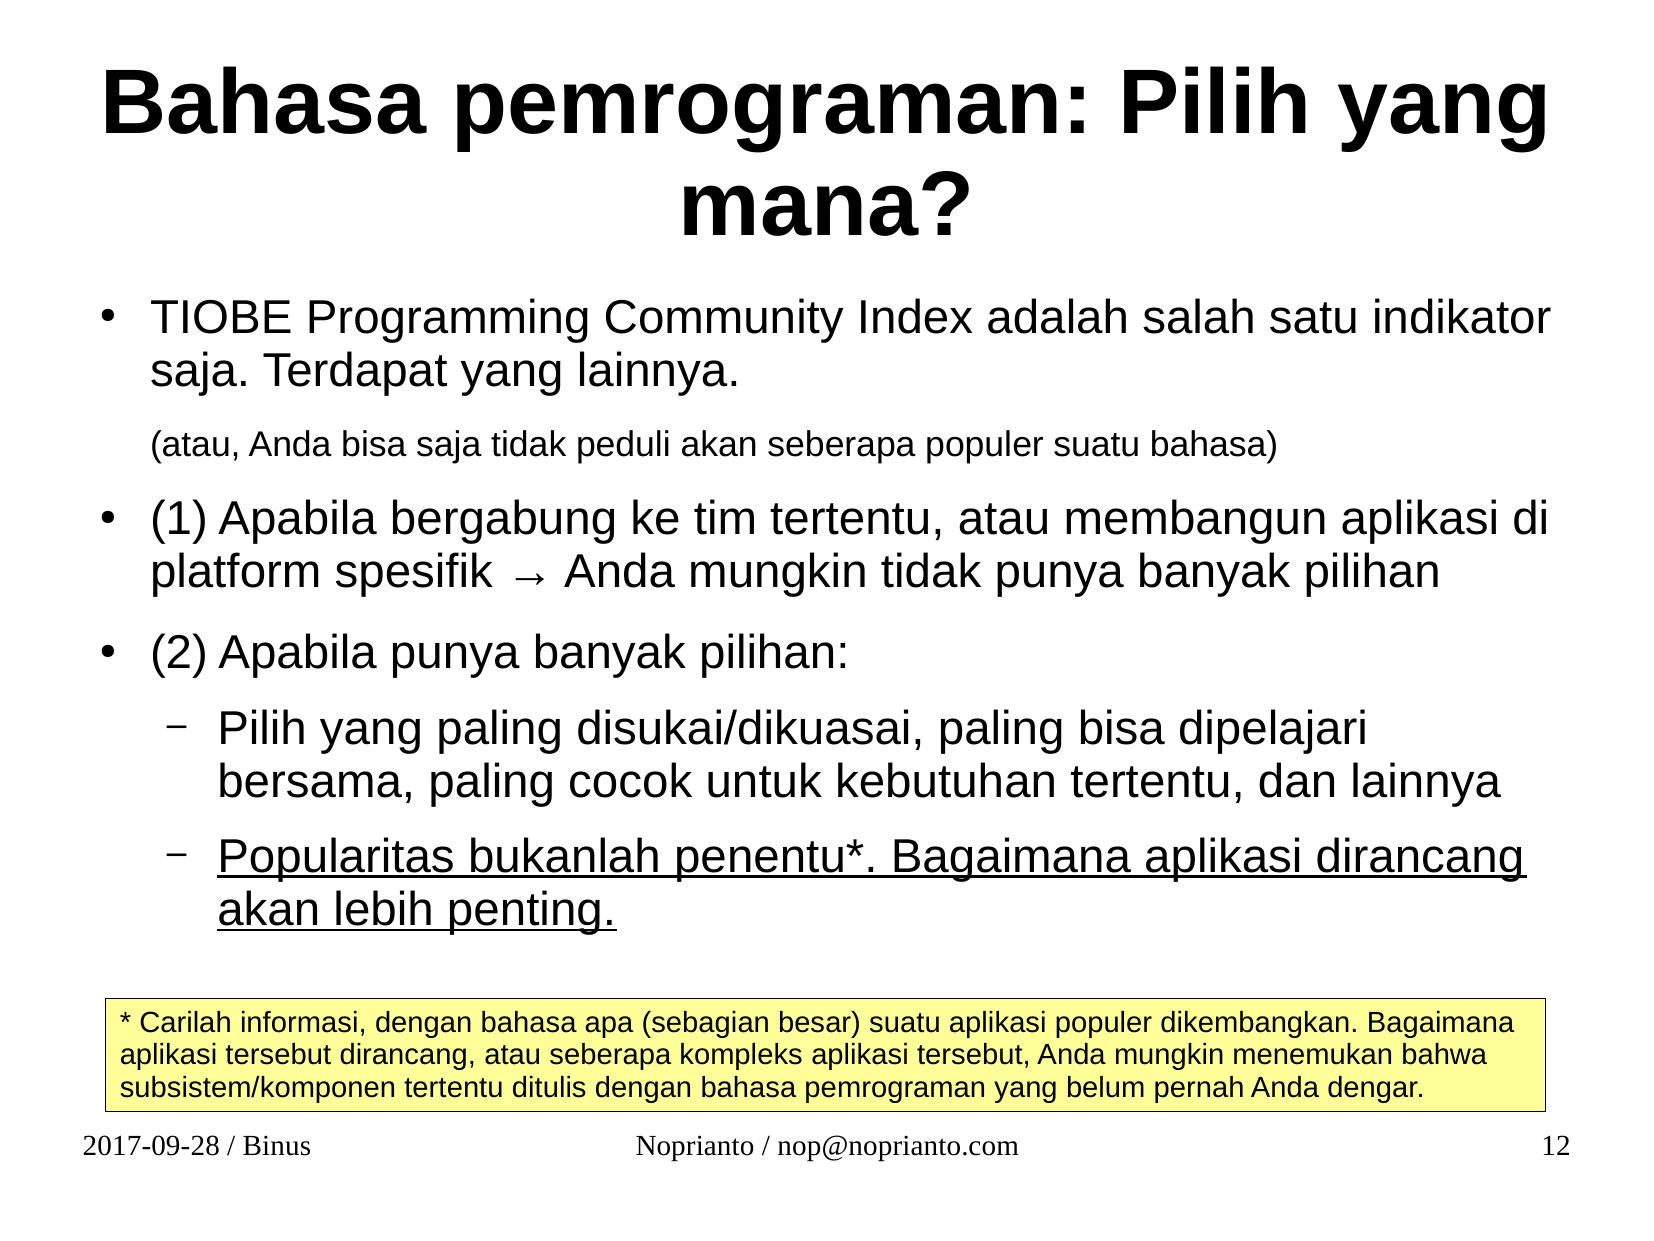

# Bahasa pemrograman: Pilih yang mana?
TIOBE Programming Community Index adalah salah satu indikator saja. Terdapat yang lainnya.
(atau, Anda bisa saja tidak peduli akan seberapa populer suatu bahasa)
(1) Apabila bergabung ke tim tertentu, atau membangun aplikasi di platform spesifik → Anda mungkin tidak punya banyak pilihan
(2) Apabila punya banyak pilihan:
Pilih yang paling disukai/dikuasai, paling bisa dipelajari bersama, paling cocok untuk kebutuhan tertentu, dan lainnya
Popularitas bukanlah penentu*. Bagaimana aplikasi dirancang akan lebih penting.
* Carilah informasi, dengan bahasa apa (sebagian besar) suatu aplikasi populer dikembangkan. Bagaimana aplikasi tersebut dirancang, atau seberapa kompleks aplikasi tersebut, Anda mungkin menemukan bahwa subsistem/komponen tertentu ditulis dengan bahasa pemrograman yang belum pernah Anda dengar.
2017-09-28 / Binus
Noprianto / nop@noprianto.com
12